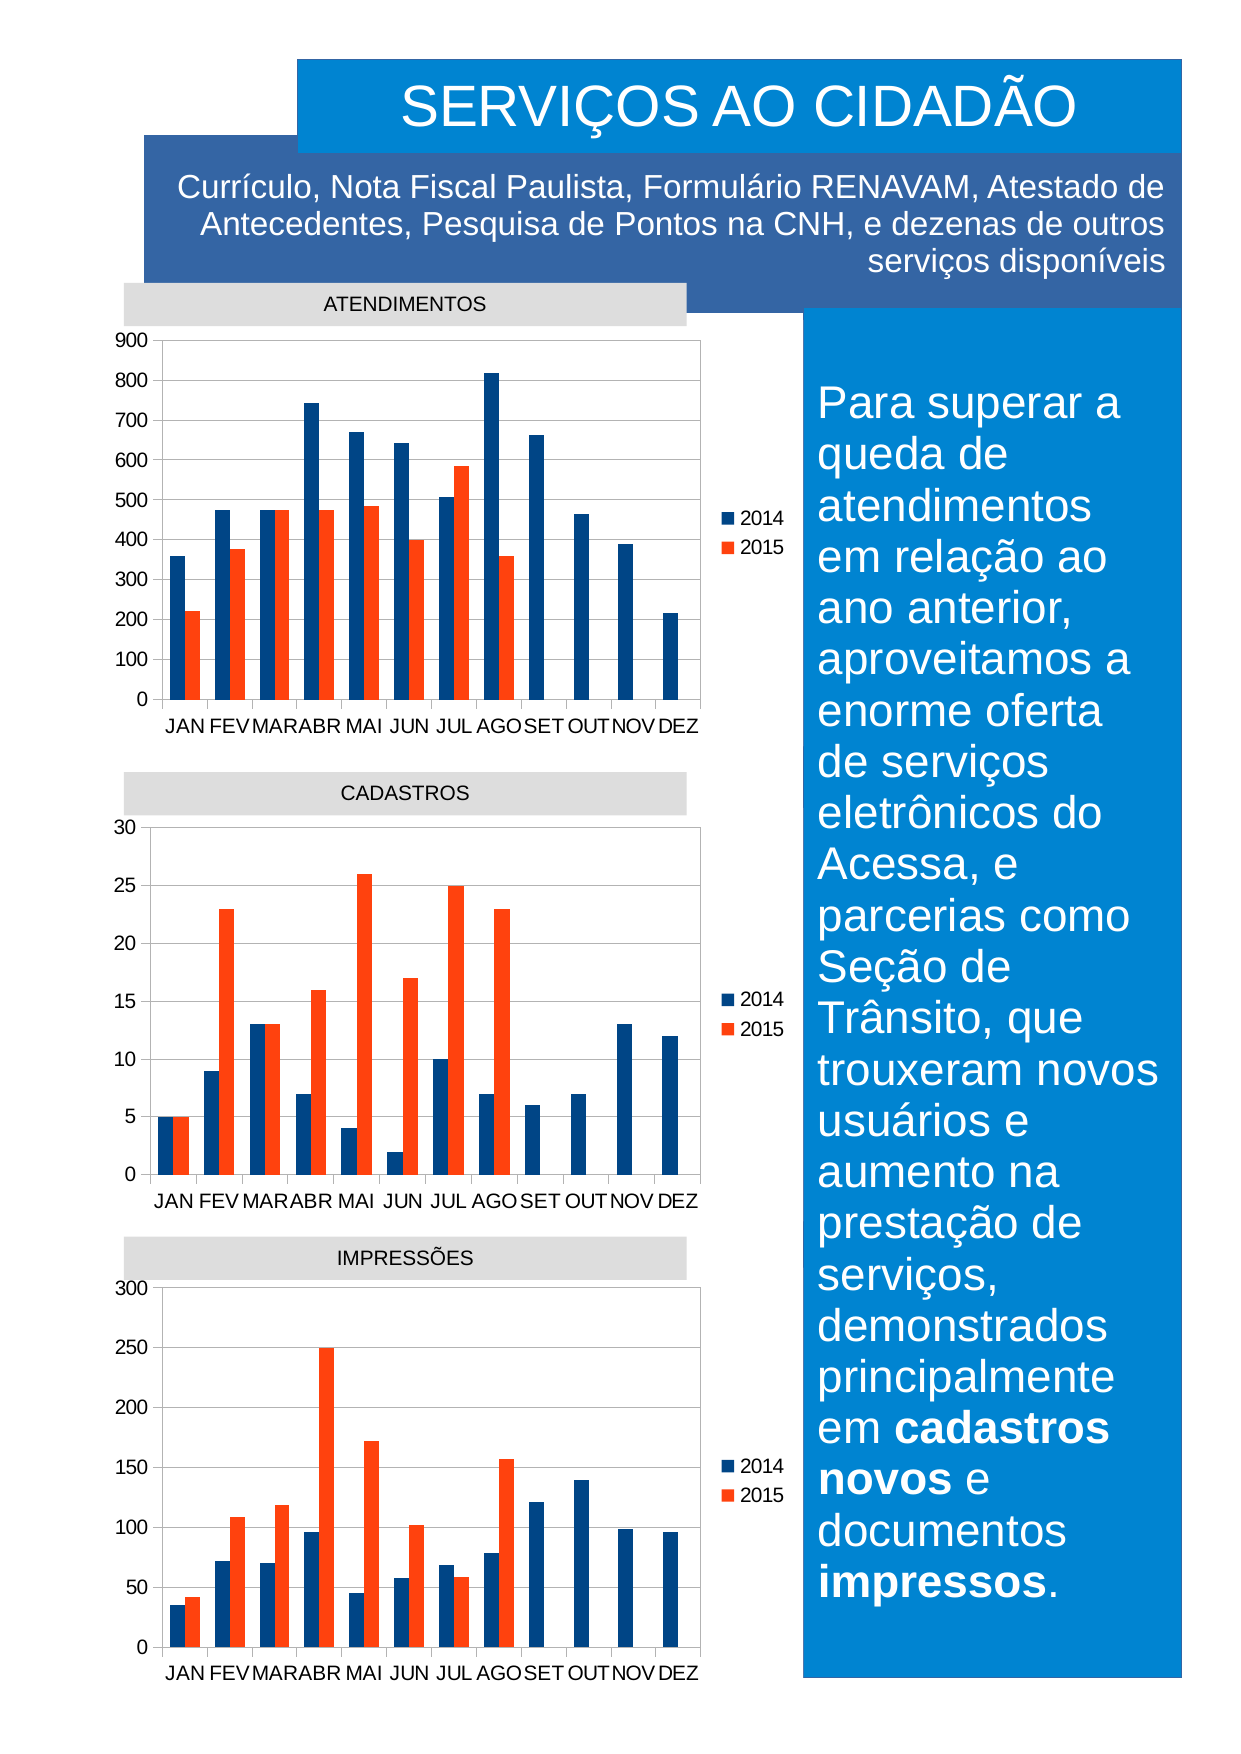

SERVIÇOS AO CIDADÃO
Currículo, Nota Fiscal Paulista, Formulário RENAVAM, Atestado de Antecedentes, Pesquisa de Pontos na CNH, e dezenas de outros serviços disponíveis
ATENDIMENTOS
Para superar a queda de atendimentos em relação ao ano anterior, aproveitamos a enorme oferta de serviços eletrônicos do Acessa, e parcerias como Seção de Trânsito, que trouxeram novos usuários e aumento na prestação de serviços, demonstrados principalmente em cadastros novos e documentos impressos.
### Chart
| Category | 2014 | 2015 |
|---|---|---|
| JAN | 359.0 | 221.0 |
| FEV | 476.0 | 377.0 |
| MAR | 474.0 | 476.0 |
| ABR | 743.0 | 476.0 |
| MAI | 670.0 | 486.0 |
| JUN | 642.0 | 399.0 |
| JUL | 507.0 | 584.0 |
| AGO | 818.0 | 360.0 |
| SET | 662.0 | None |
| OUT | 464.0 | None |
| NOV | 390.0 | None |
| DEZ | 216.0 | None |CADASTROS
### Chart
| Category | 2014 | 2015 |
|---|---|---|
| JAN | 5.0 | 5.0 |
| FEV | 9.0 | 23.0 |
| MAR | 13.0 | 13.0 |
| ABR | 7.0 | 16.0 |
| MAI | 4.0 | 26.0 |
| JUN | 2.0 | 17.0 |
| JUL | 10.0 | 25.0 |
| AGO | 7.0 | 23.0 |
| SET | 6.0 | None |
| OUT | 7.0 | None |
| NOV | 13.0 | None |
| DEZ | 12.0 | None |IMPRESSÕES
### Chart
| Category | 2014 | 2015 |
|---|---|---|
| JAN | 35.0 | 42.0 |
| FEV | 72.0 | 109.0 |
| MAR | 70.0 | 119.0 |
| ABR | 96.0 | 250.0 |
| MAI | 45.0 | 172.0 |
| JUN | 58.0 | 102.0 |
| JUL | 69.0 | 59.0 |
| AGO | 79.0 | 157.0 |
| SET | 121.0 | None |
| OUT | 140.0 | None |
| NOV | 99.0 | None |
| DEZ | 96.0 | None |